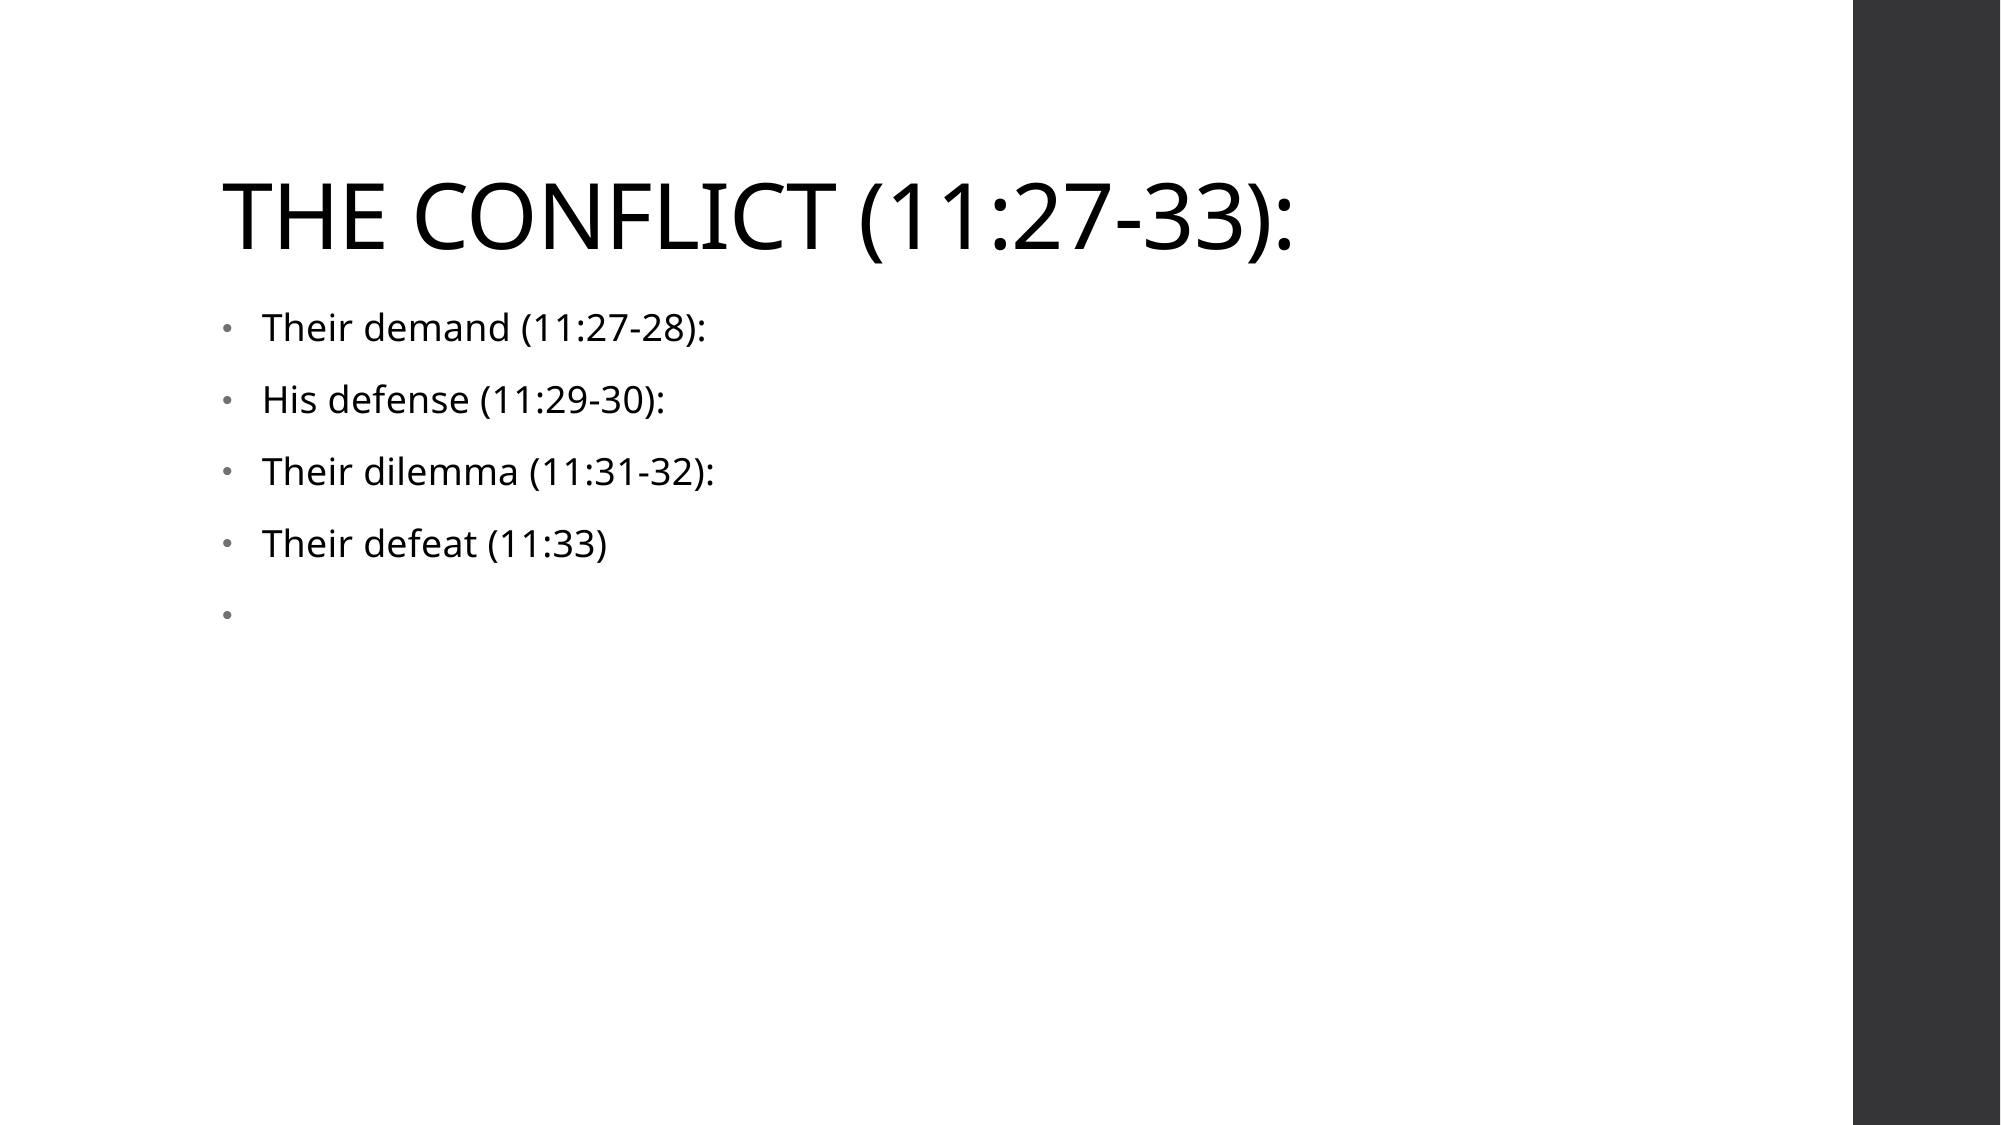

# THE CONFLICT (11:27-33):
 Their demand (11:27-28):
 His defense (11:29-30):
 Their dilemma (11:31-32):
 Their defeat (11:33)